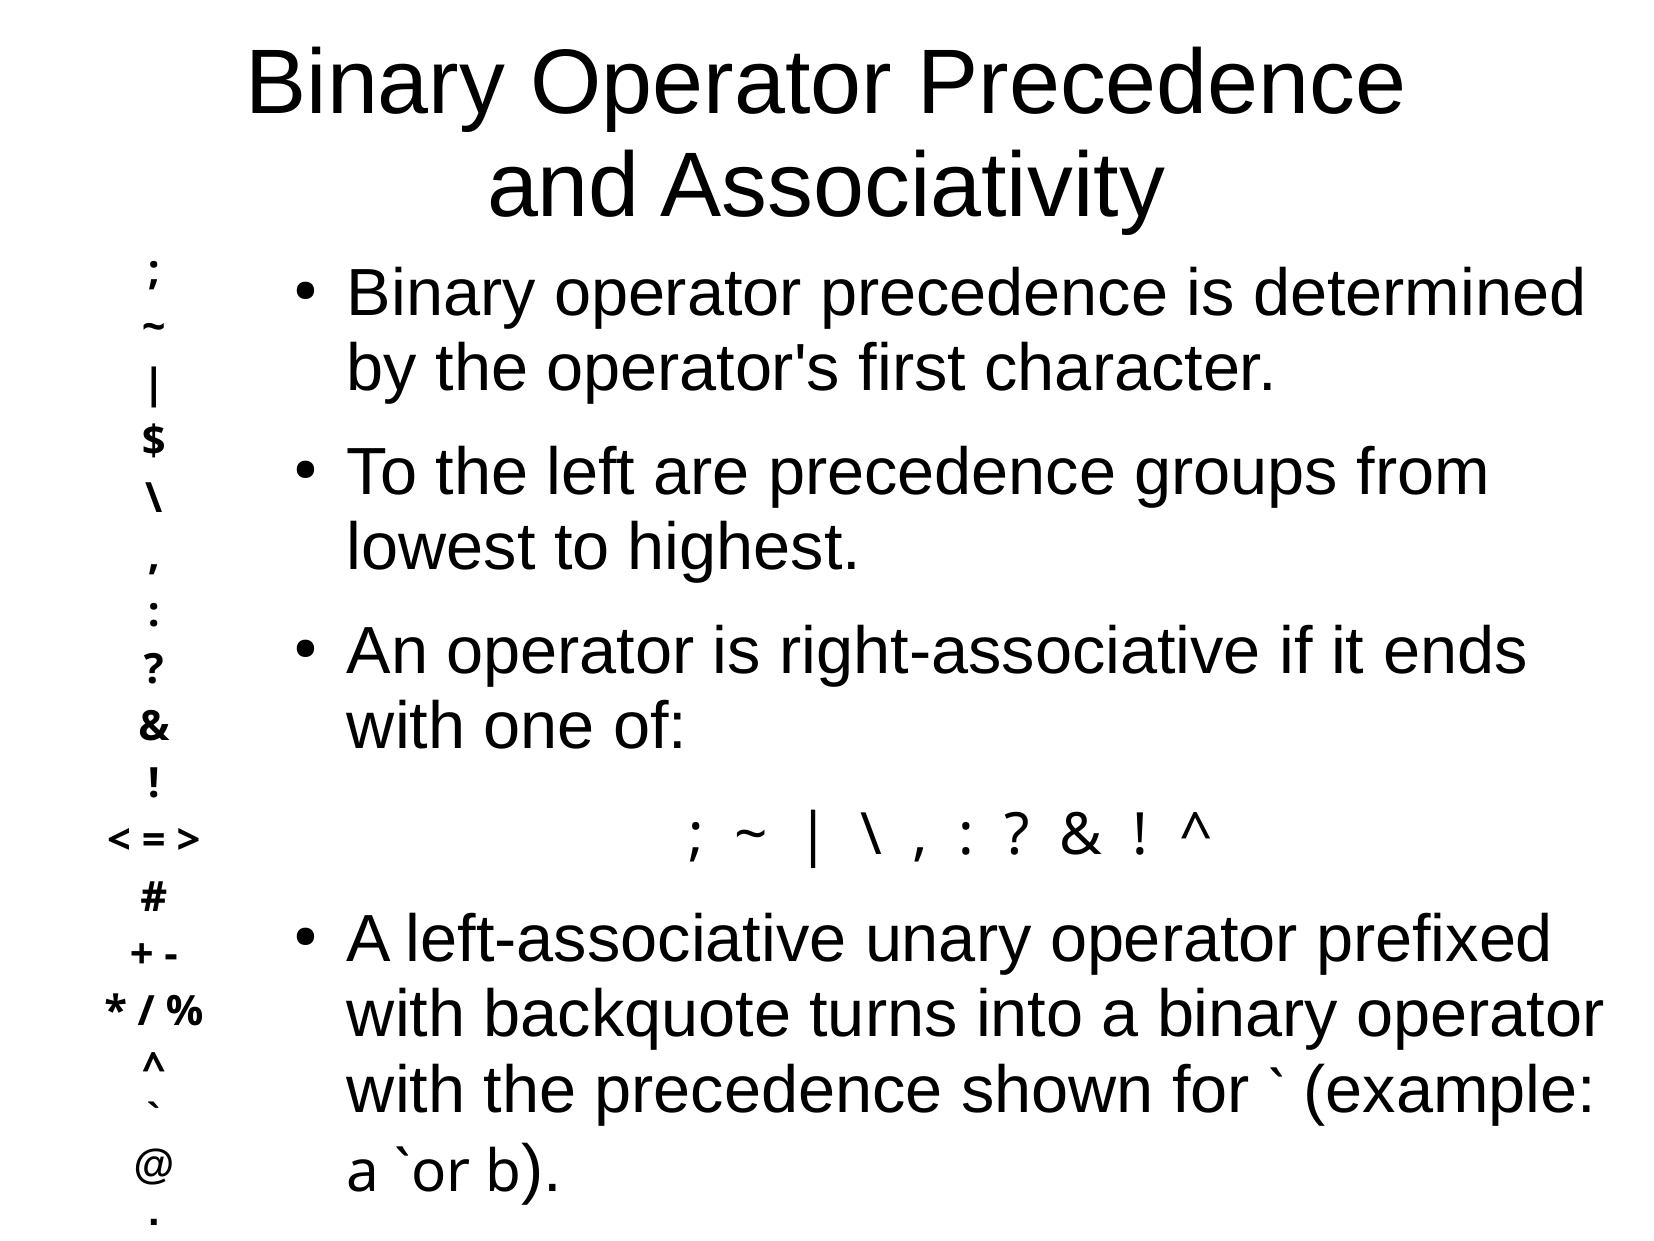

# Binary Operator Precedence and Associativity
;
~
|
$
\
,
:
?
&
!
< = >
#
+ -
* / %
^
`
@
.
Binary operator precedence is determined by the operator's first character.
To the left are precedence groups from lowest to highest.
An operator is right-associative if it ends with one of:
; ~ | \ , : ? & ! ^
A left-associative unary operator prefixed with backquote turns into a binary operator with the precedence shown for ` (example: a `or b).